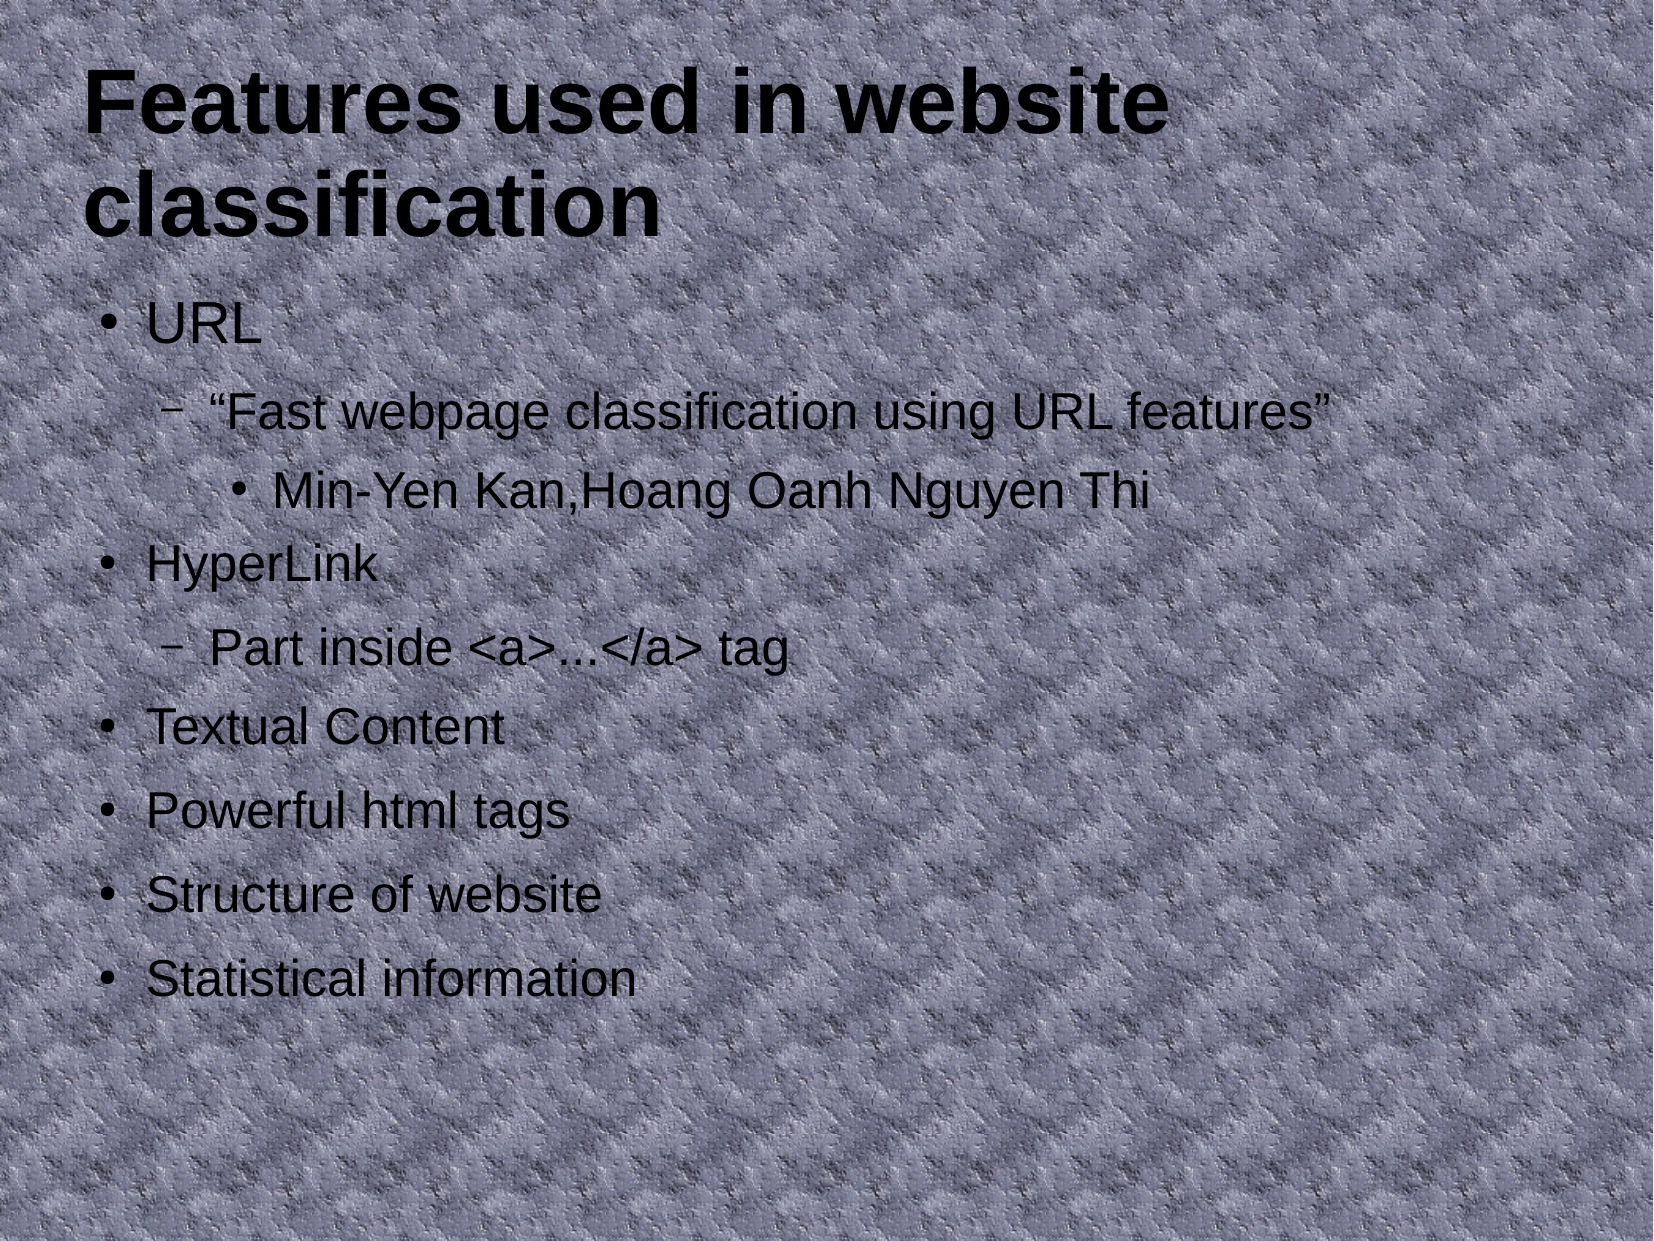

# Features used in website classification
URL
“Fast webpage classification using URL features”
Min-Yen Kan,Hoang Oanh Nguyen Thi
HyperLink
Part inside <a>...</a> tag
Textual Content
Powerful html tags
Structure of website
Statistical information